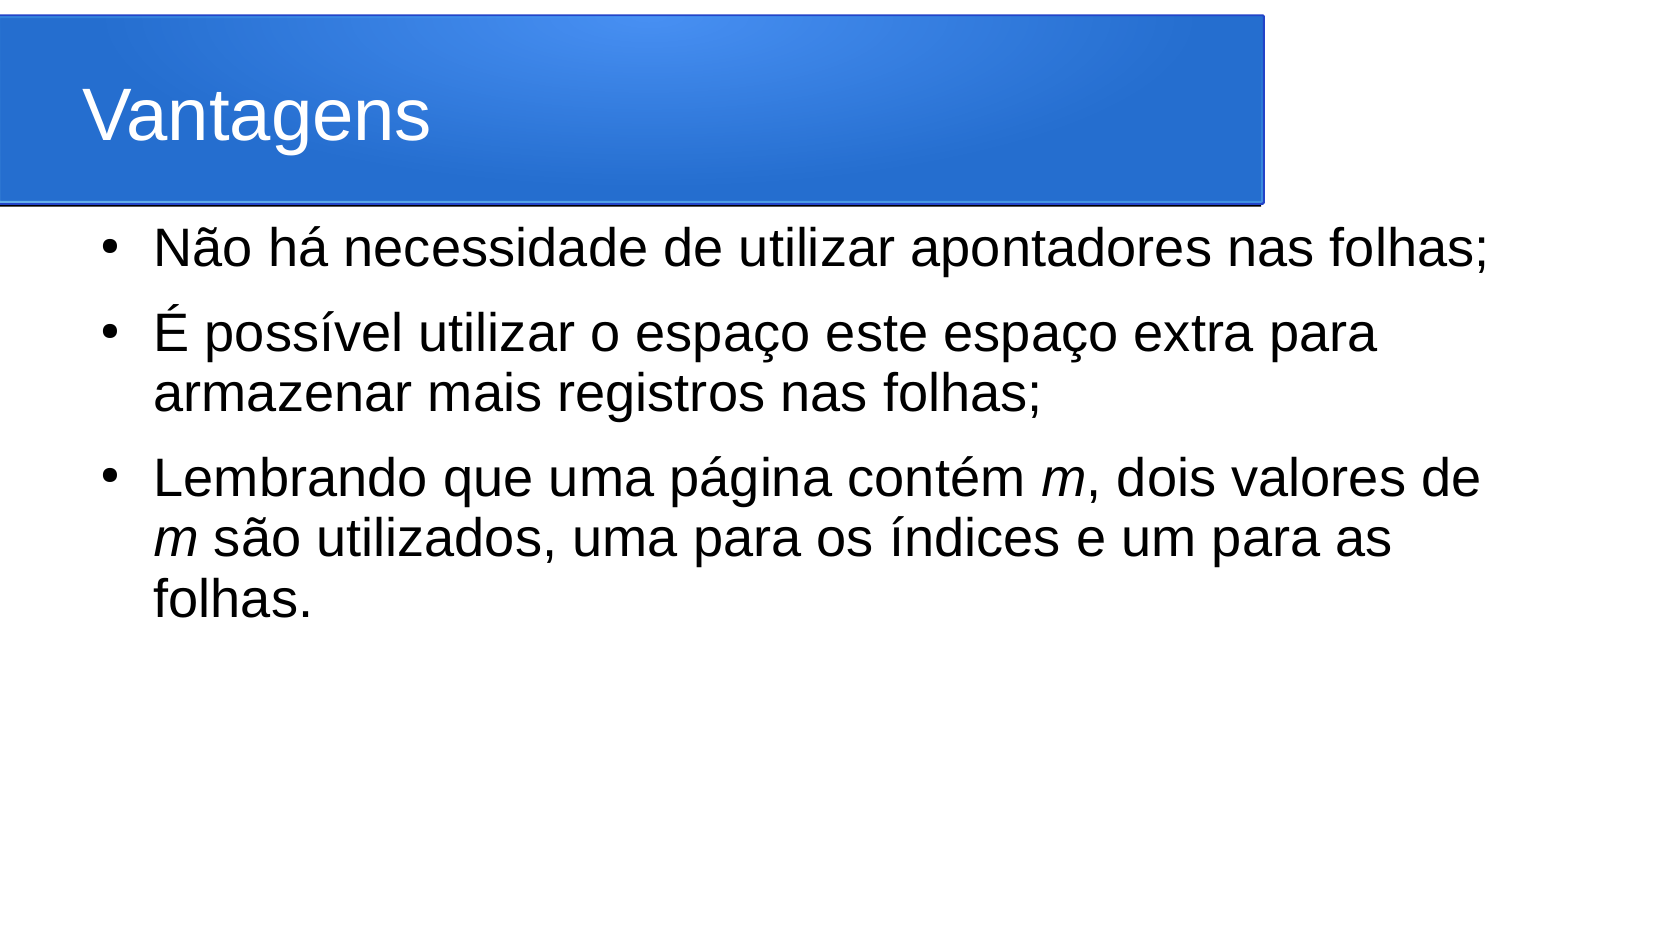

# Vantagens
Não há necessidade de utilizar apontadores nas folhas;
É possível utilizar o espaço este espaço extra para armazenar mais registros nas folhas;
Lembrando que uma página contém m, dois valores de m são utilizados, uma para os índices e um para as folhas.